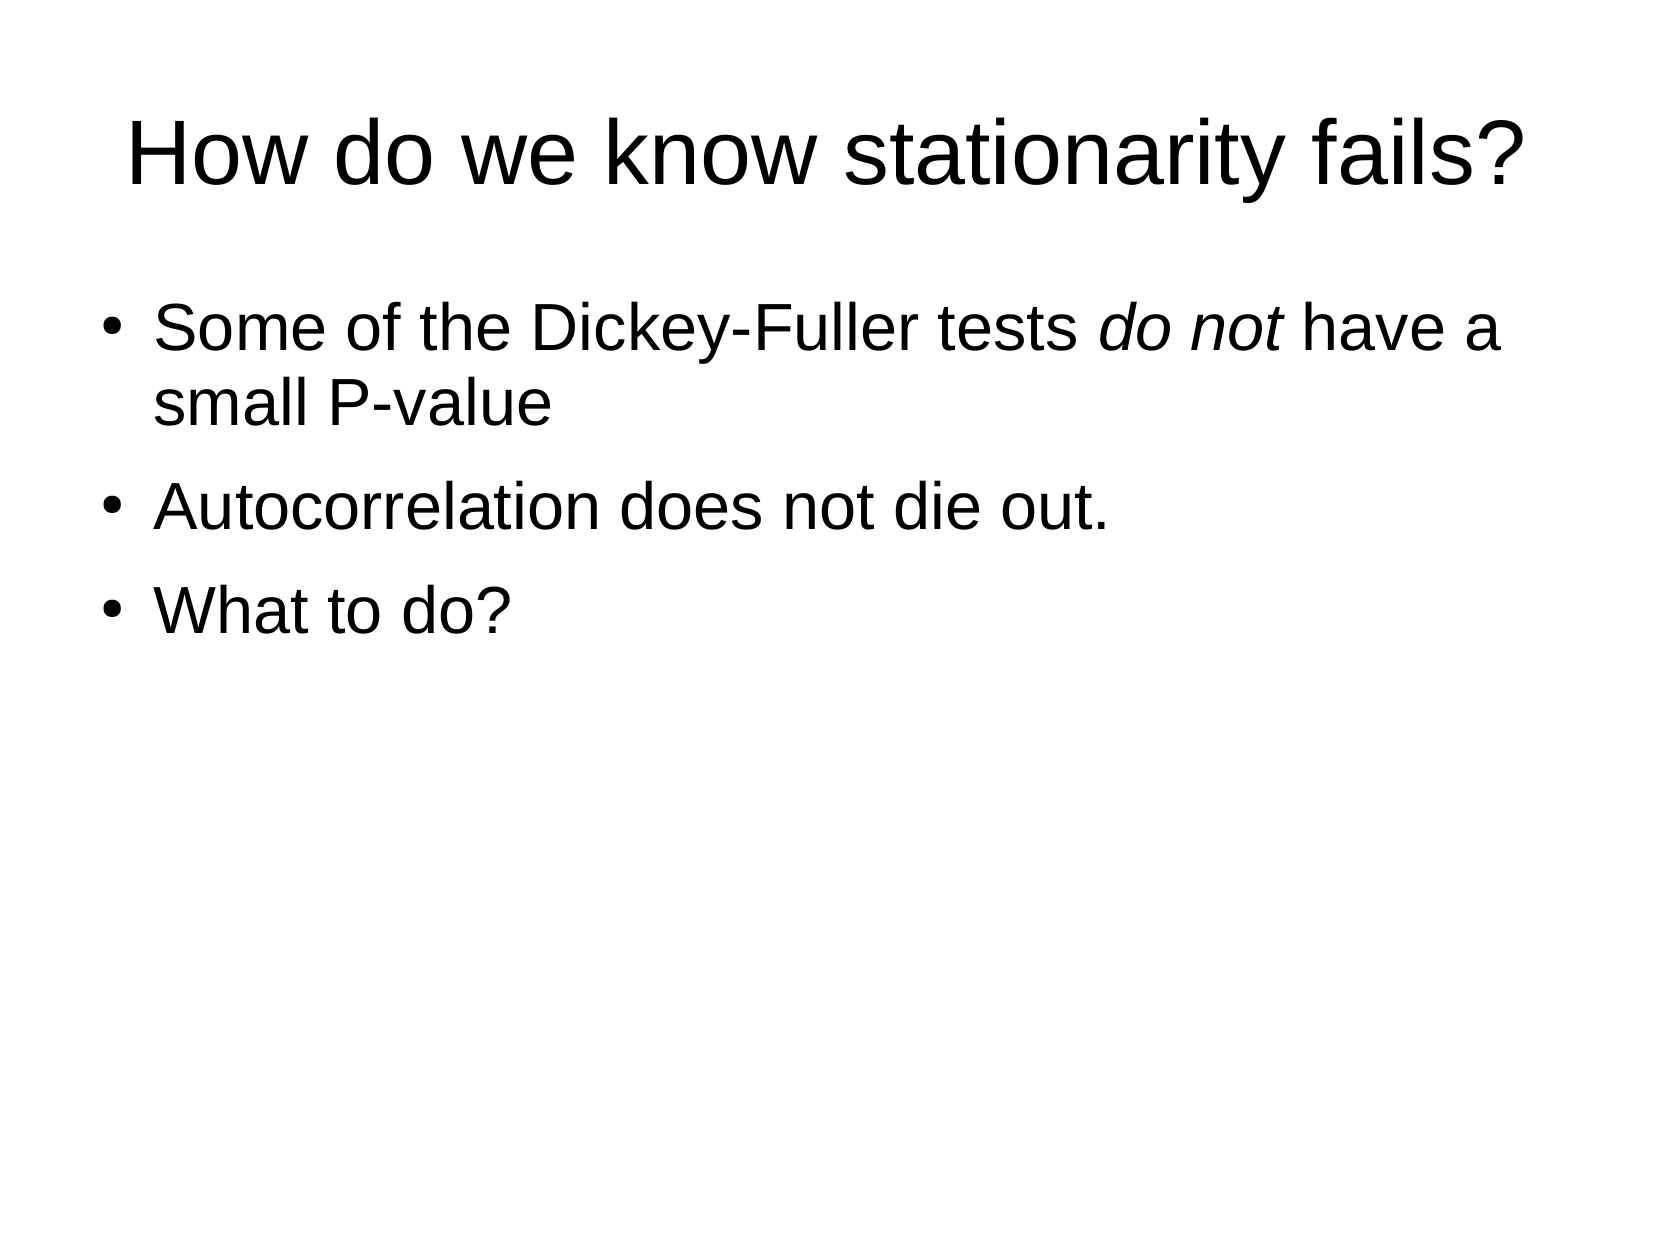

# How do we know stationarity fails?
Some of the Dickey-Fuller tests do not have a small P-value
Autocorrelation does not die out.
What to do?